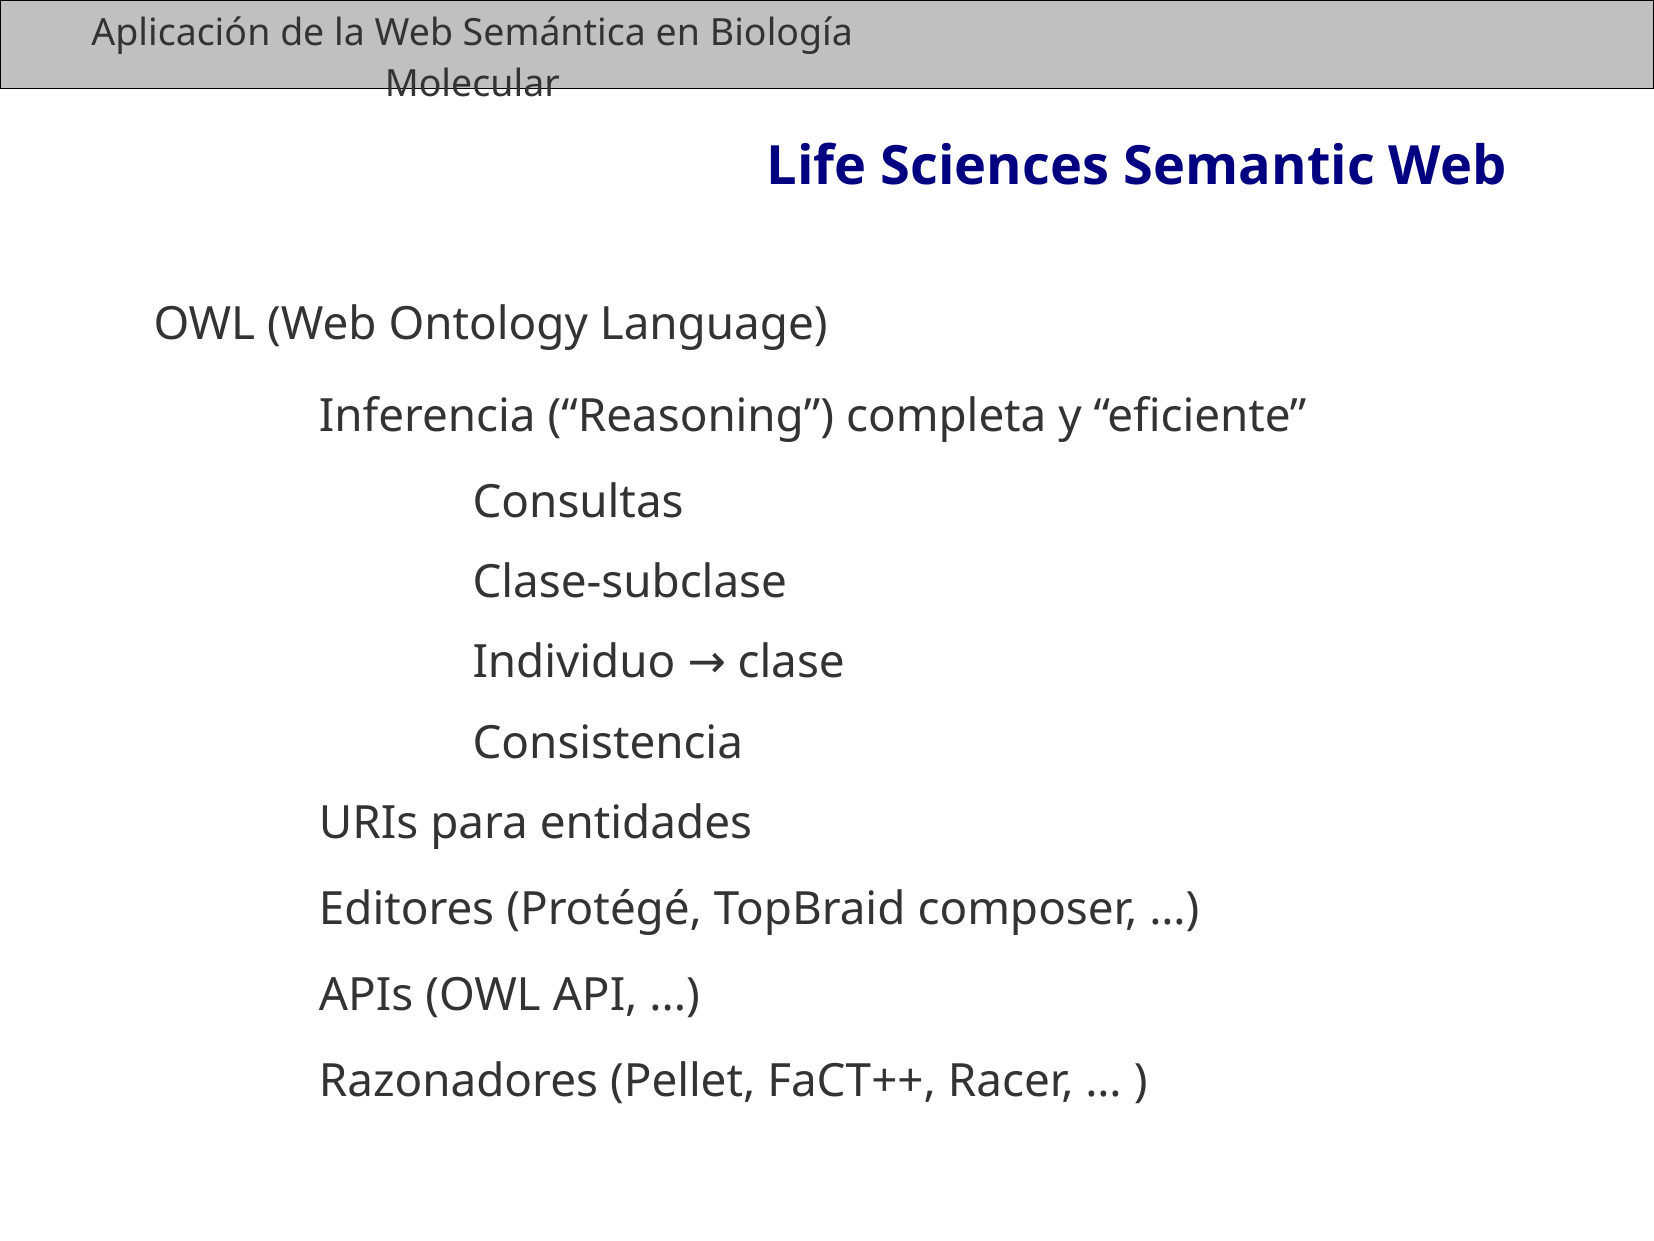

Aplicación de la Web Semántica en Biología Molecular
Life Sciences Semantic Web
# OWL (Web Ontology Language)
Inferencia (“Reasoning”) completa y “eficiente”
Consultas
Clase-subclase
Individuo → clase
Consistencia
URIs para entidades
Editores (Protégé, TopBraid composer, …)
APIs (OWL API, ...)
Razonadores (Pellet, FaCT++, Racer, … )